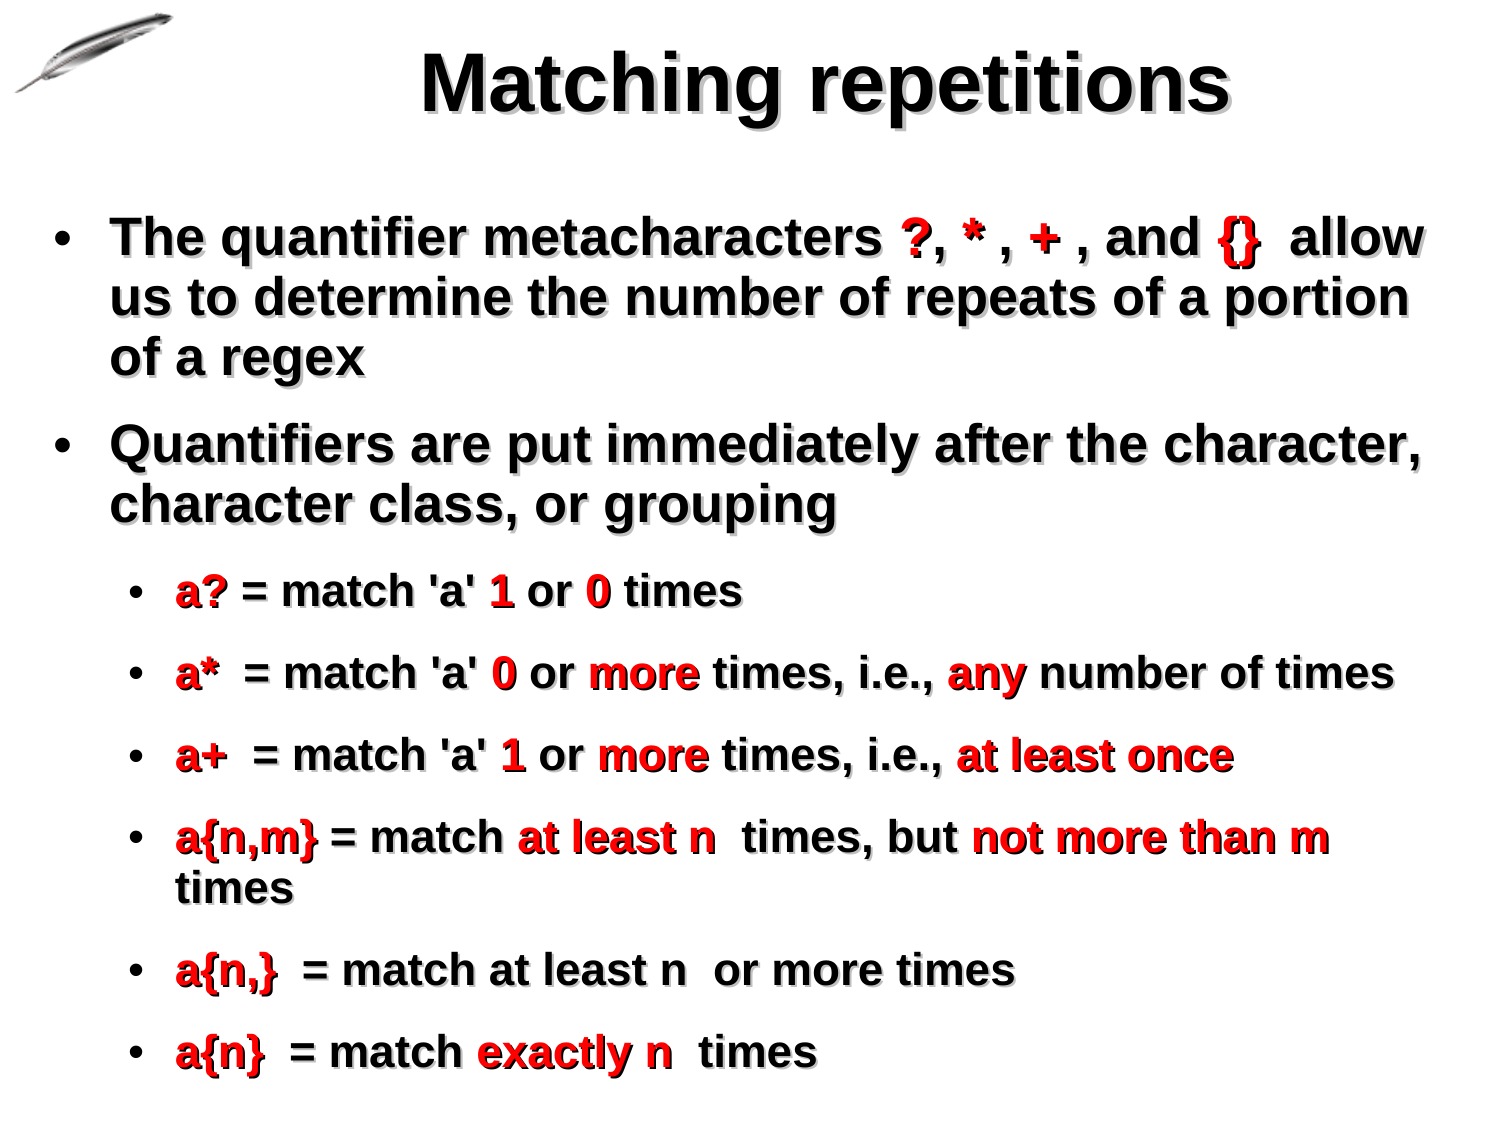

# Matching repetitions
The quantifier metacharacters ?, * , + , and {} allow us to determine the number of repeats of a portion of a regex
Quantifiers are put immediately after the character, character class, or grouping
a? = match 'a' 1 or 0 times
a* = match 'a' 0 or more times, i.e., any number of times
a+ = match 'a' 1 or more times, i.e., at least once
a{n,m} = match at least n times, but not more than m times
a{n,} = match at least n or more times
a{n} = match exactly n times